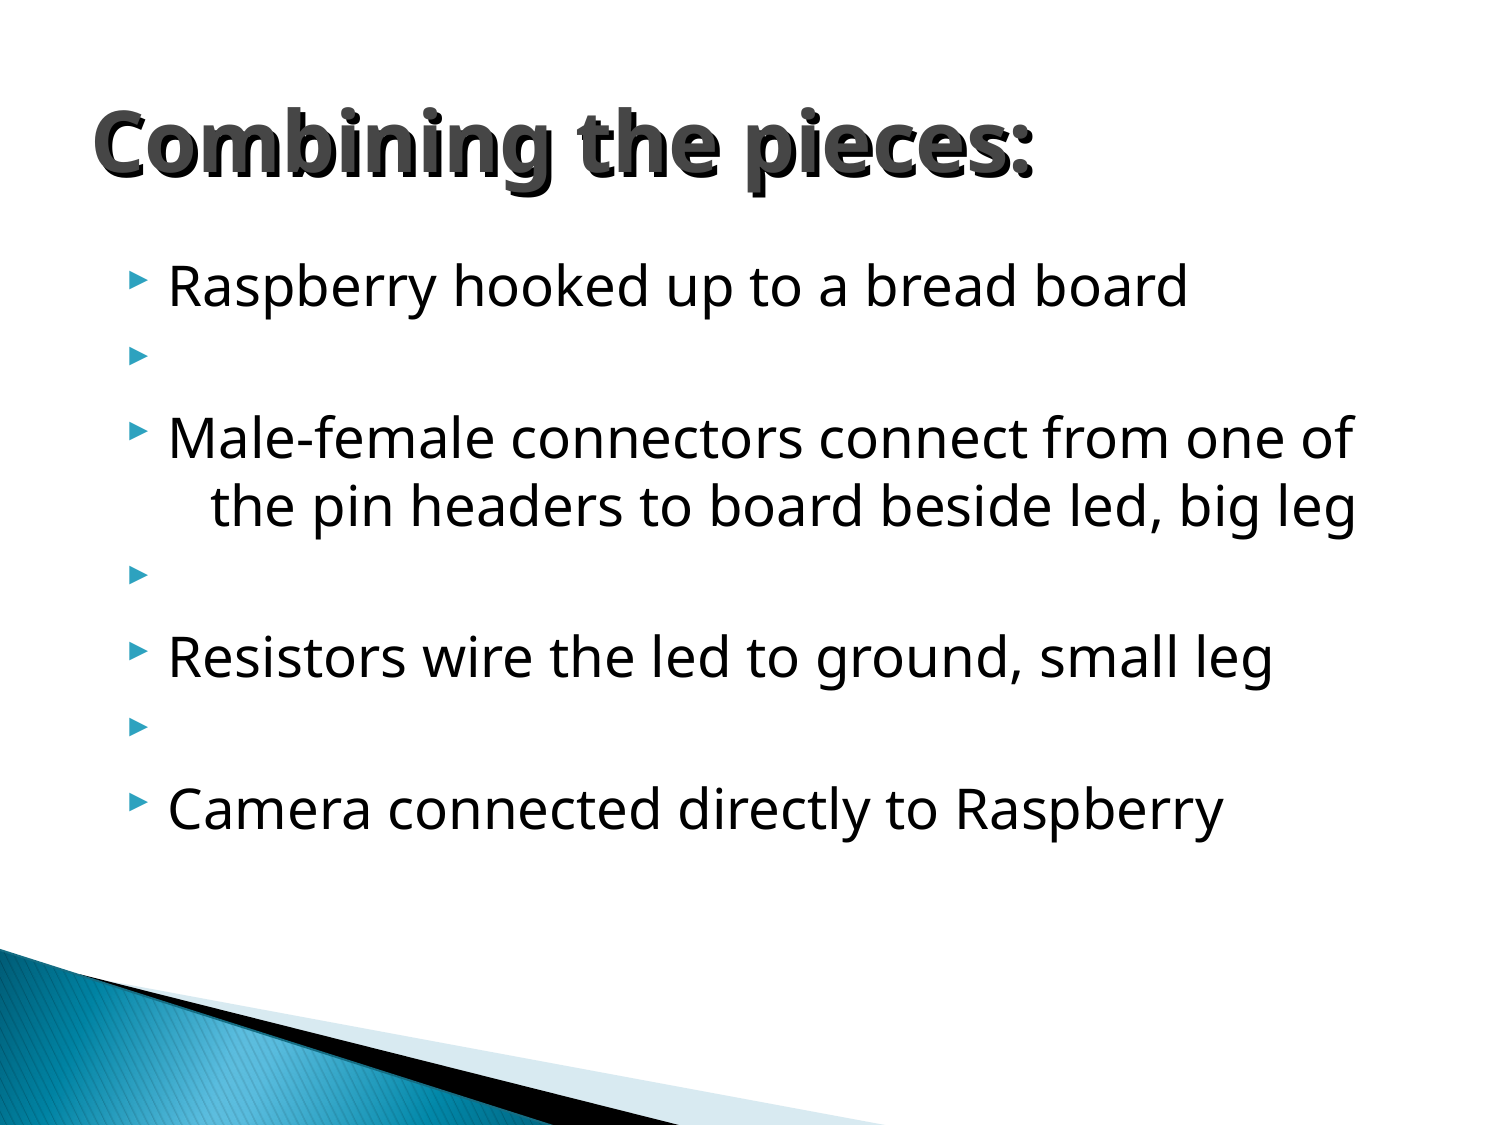

Combining the pieces:
# Raspberry hooked up to a bread board
Male-female connectors connect from one of the pin headers to board beside led, big leg
Resistors wire the led to ground, small leg
Camera connected directly to Raspberry